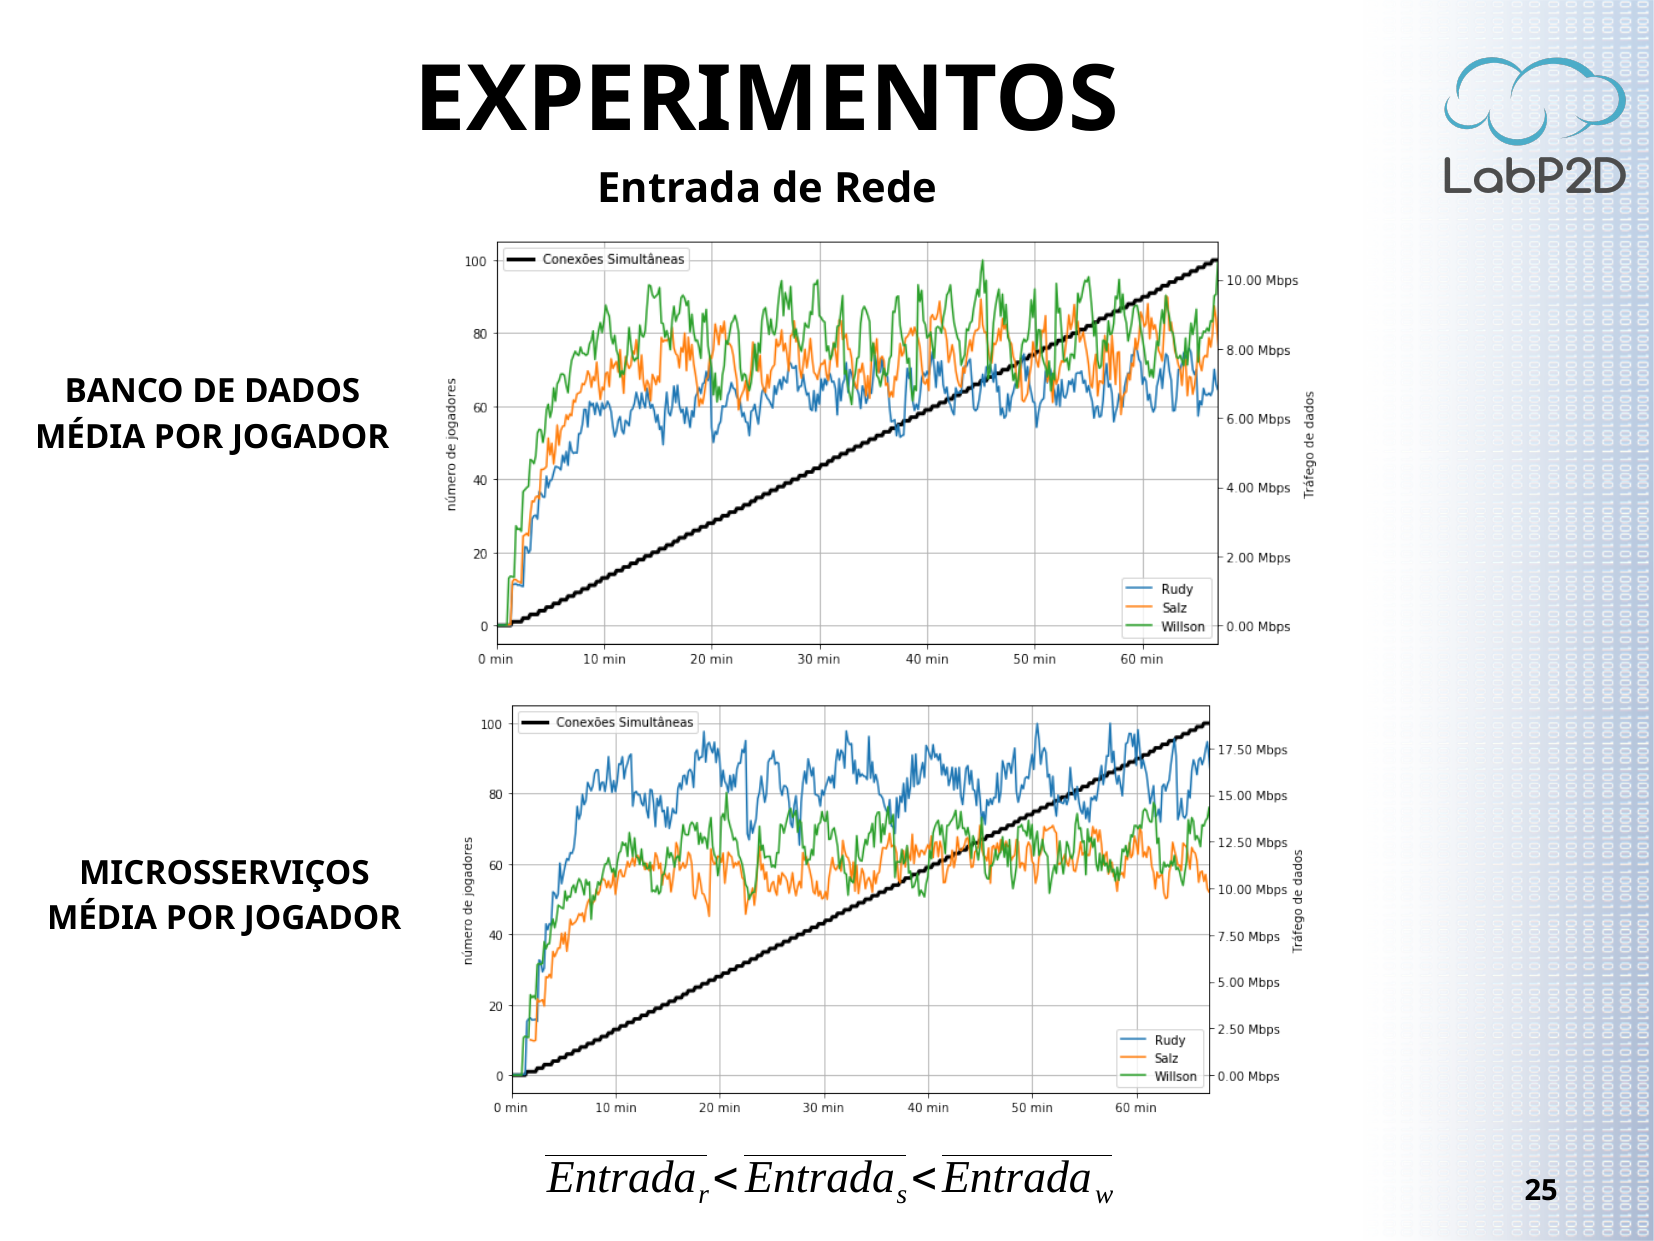

# EXPERIMENTOS Entrada de Rede
BANCO DE DADOS
MÉDIA POR JOGADOR
MICROSSERVIÇOS
MÉDIA POR JOGADOR
25